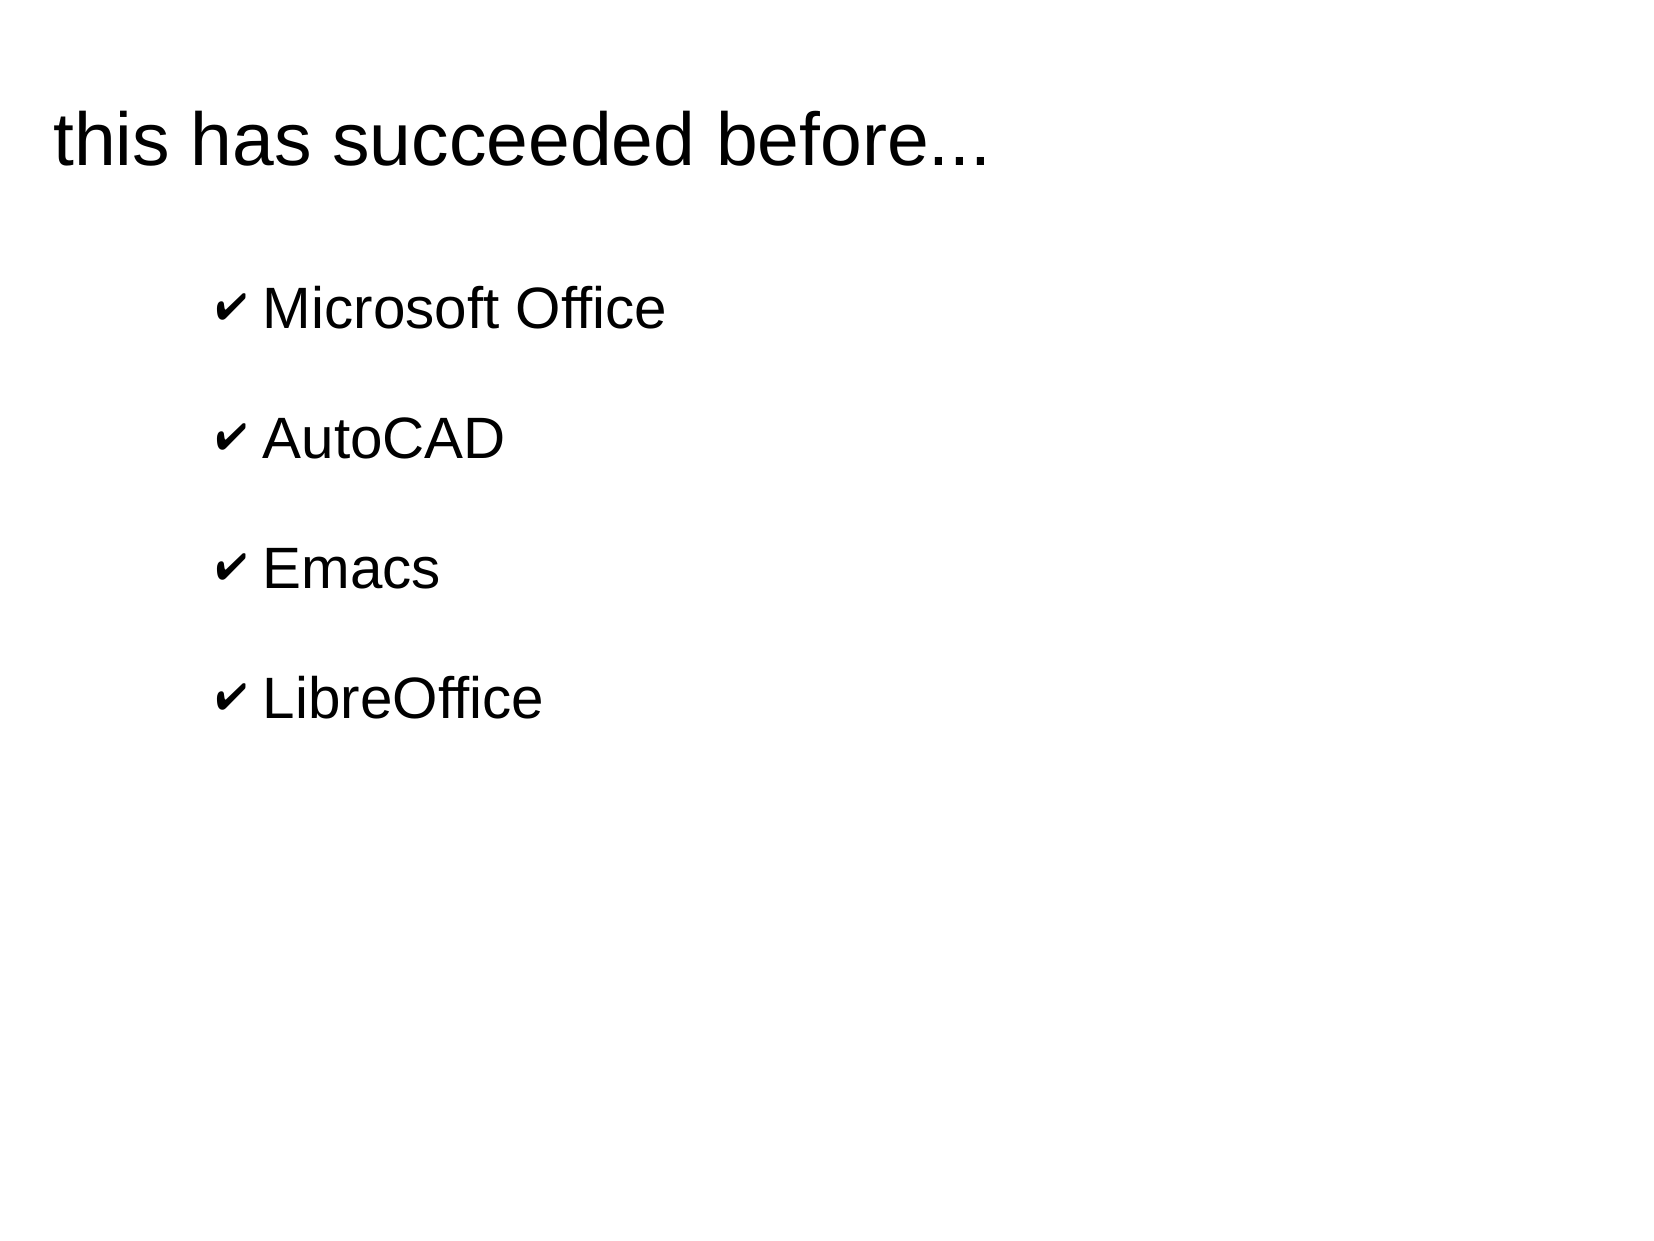

# this has succeeded before...
 Microsoft Office
 AutoCAD
 Emacs
 LibreOffice